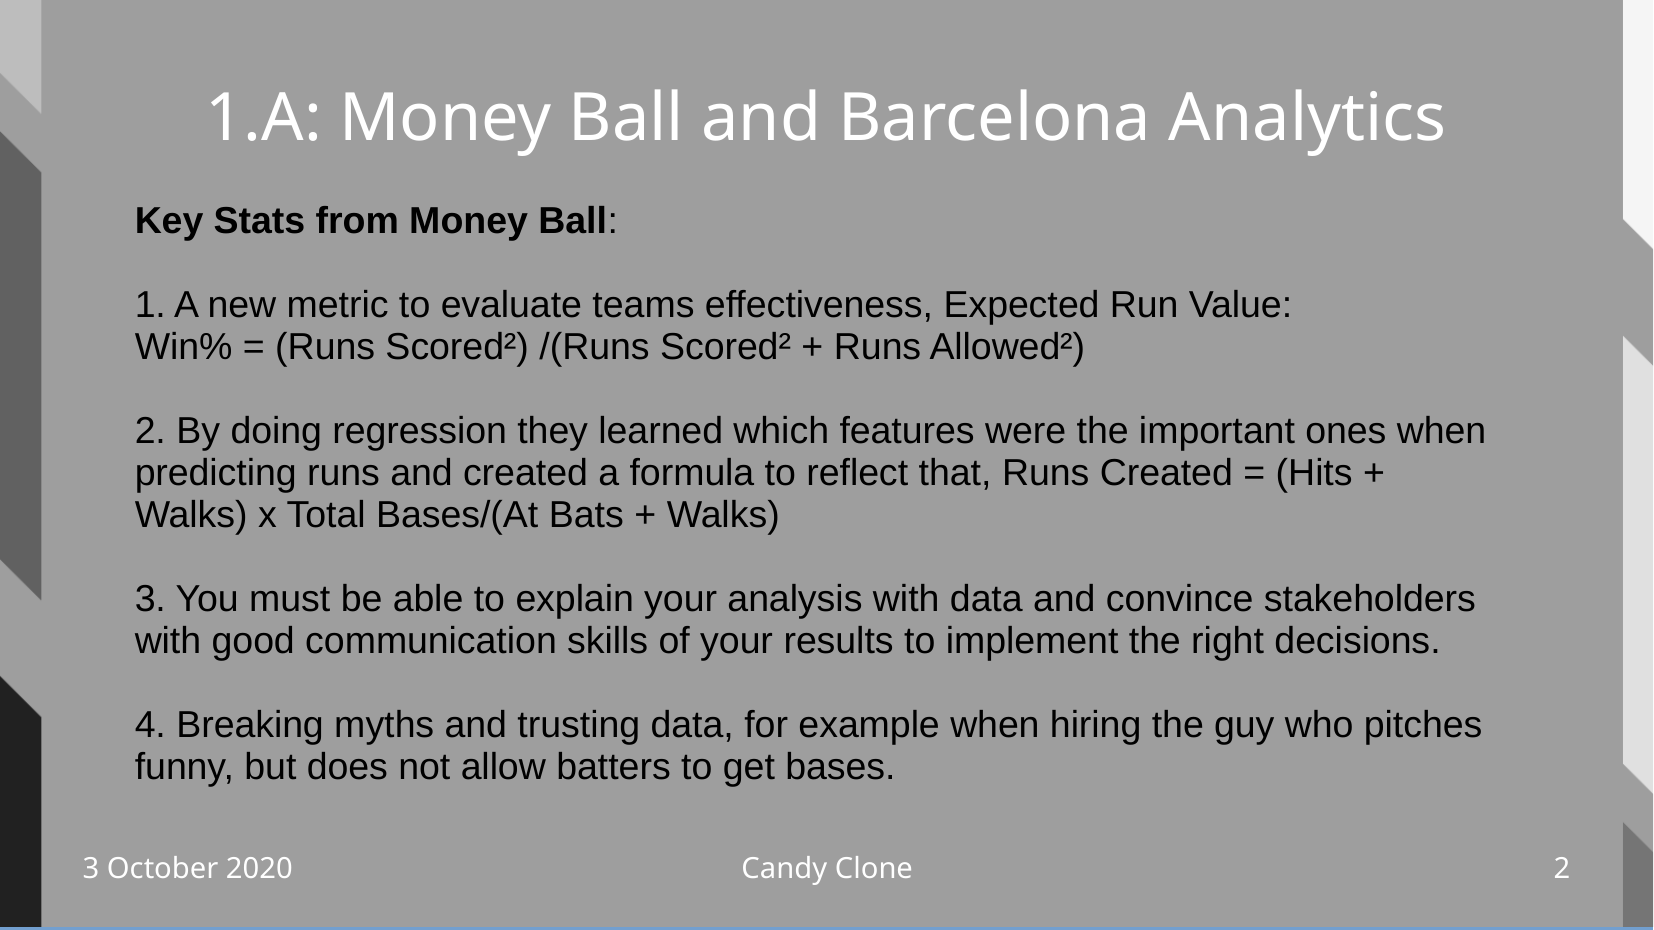

# 1.A: Money Ball and Barcelona Analytics
Key Stats from Money Ball:
1. A new metric to evaluate teams effectiveness, Expected Run Value:
Win% = (Runs Scored²) /(Runs Scored² + Runs Allowed²)
2. By doing regression they learned which features were the important ones when predicting runs and created a formula to reflect that, Runs Created = (Hits + Walks) x Total Bases/(At Bats + Walks)
3. You must be able to explain your analysis with data and convince stakeholders with good communication skills of your results to implement the right decisions.
4. Breaking myths and trusting data, for example when hiring the guy who pitches funny, but does not allow batters to get bases.
3 October 2020
Candy Clone
2